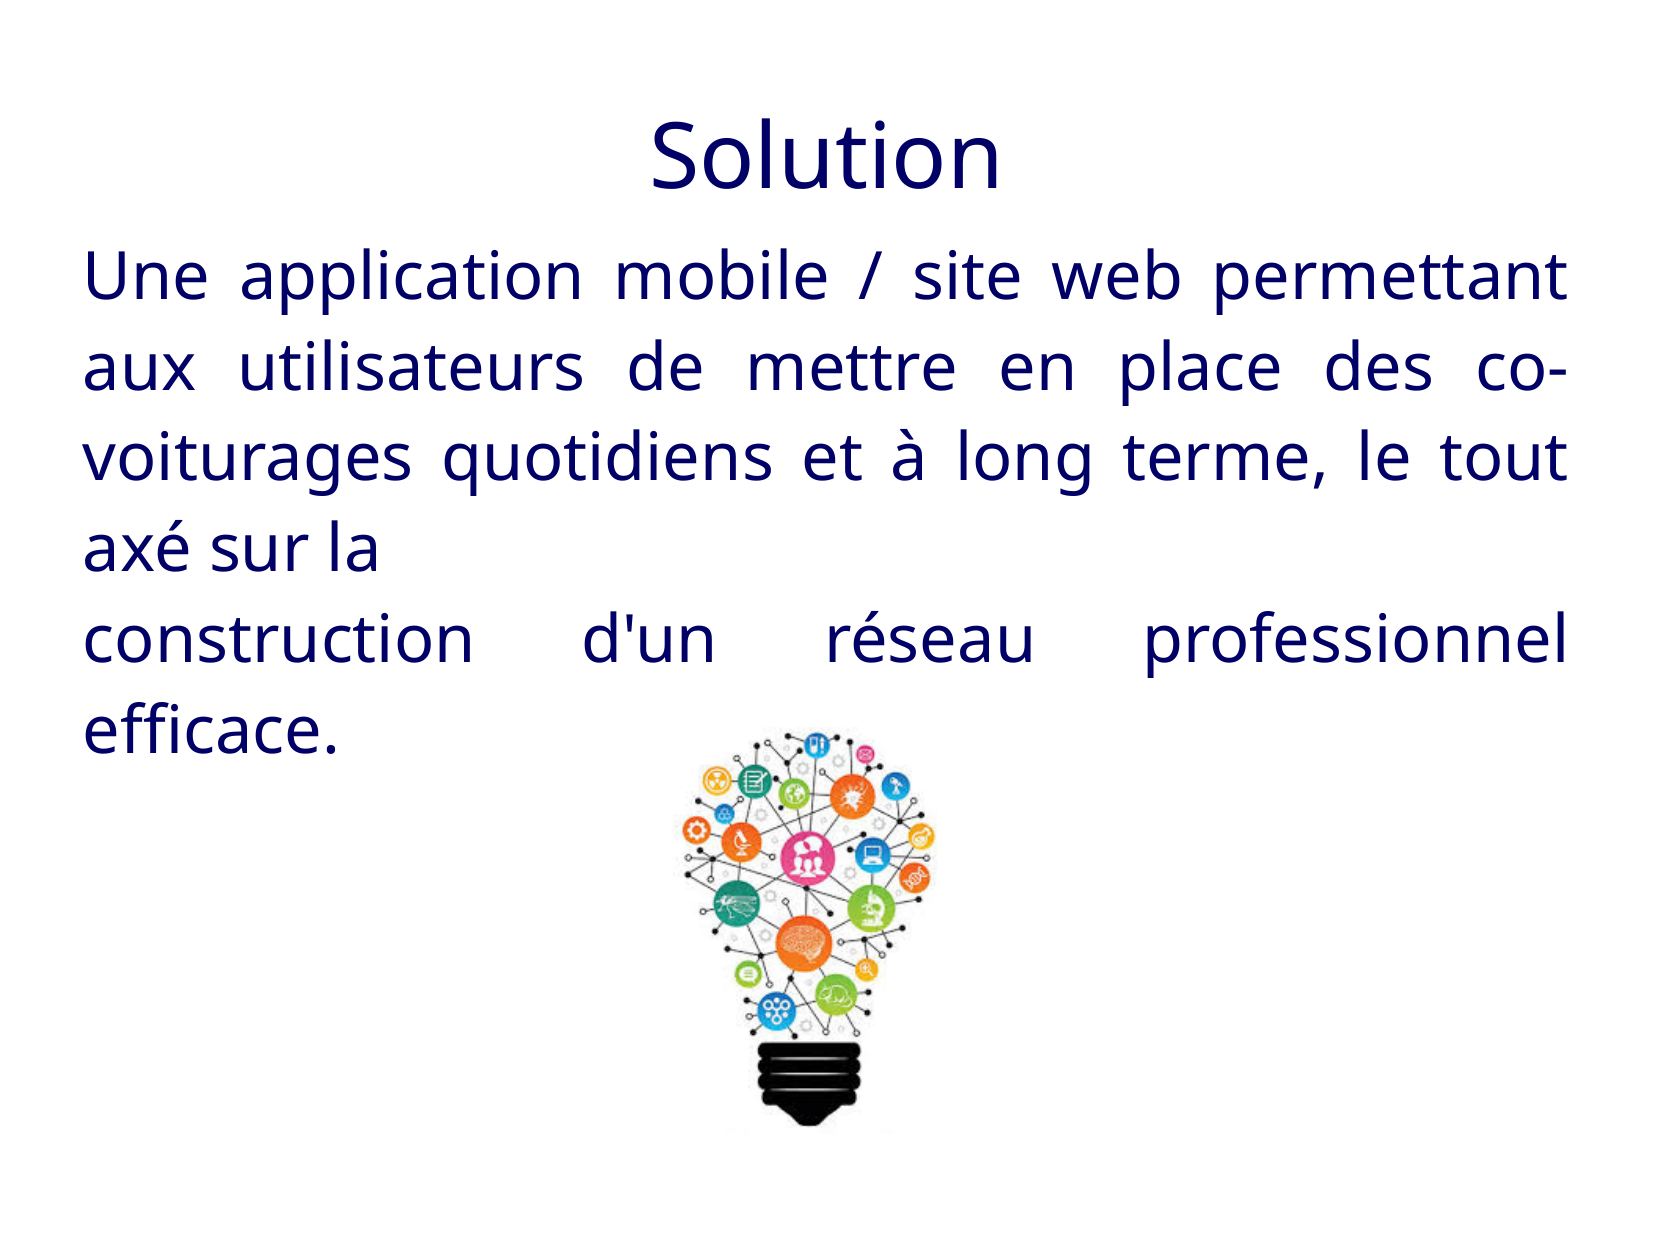

# Solution
Une application mobile / site web permettant aux utilisateurs de mettre en place des co-voiturages quotidiens et à long terme, le tout axé sur la
construction d'un réseau professionnel efficace.